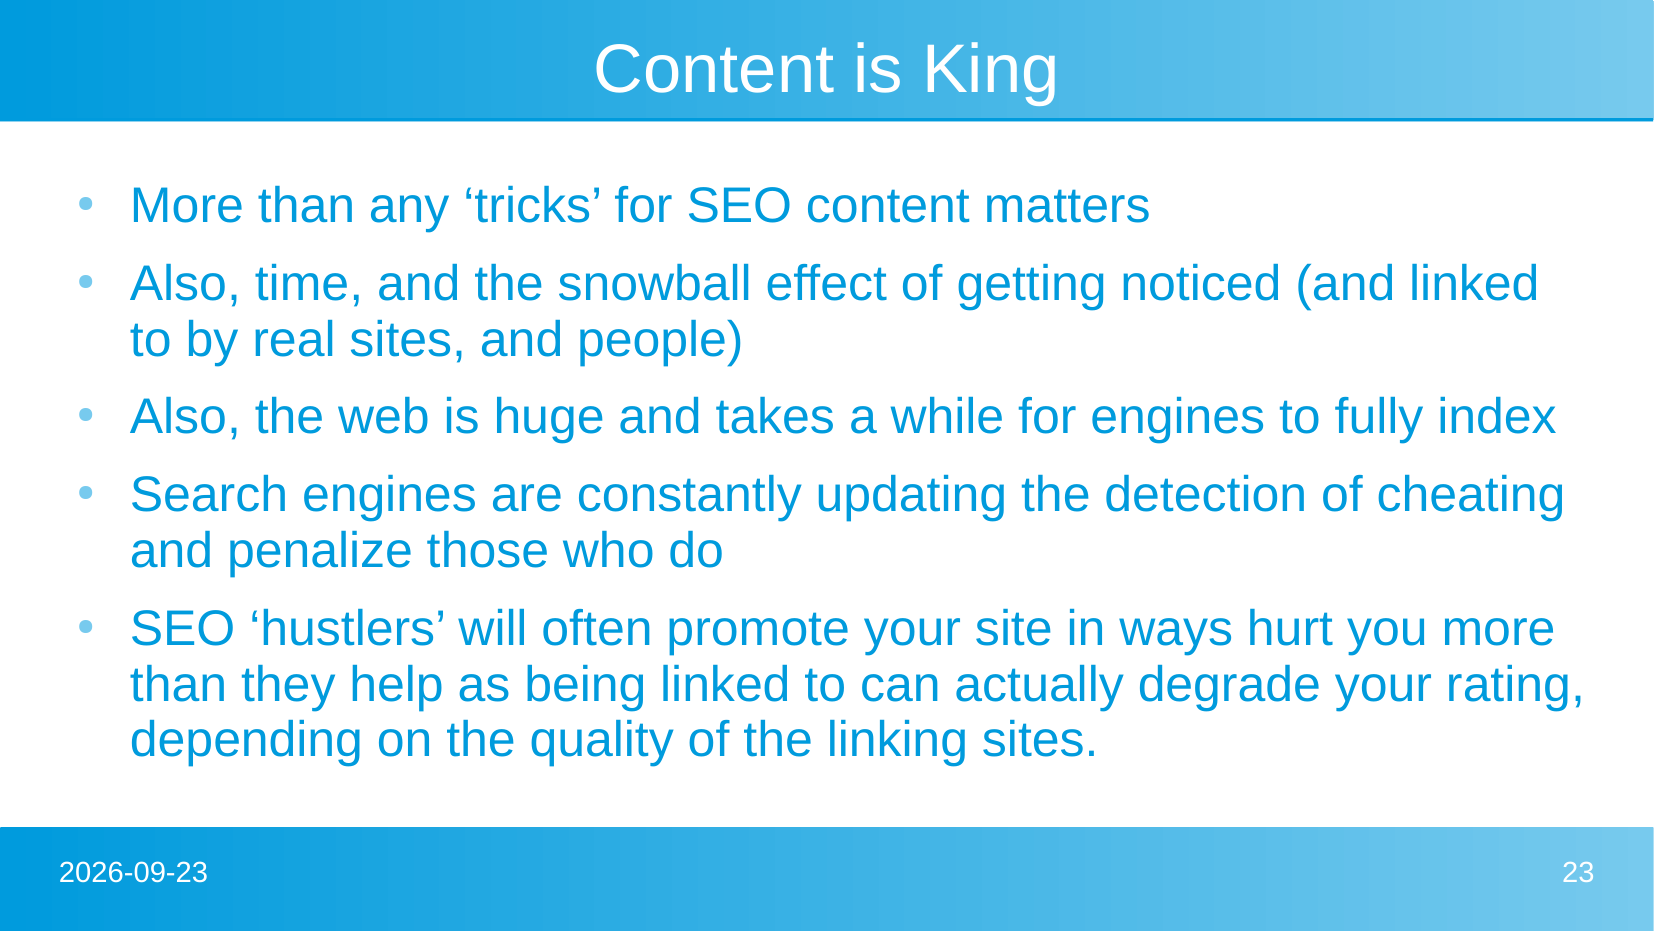

# Content is King
More than any ‘tricks’ for SEO content matters
Also, time, and the snowball effect of getting noticed (and linked to by real sites, and people)
Also, the web is huge and takes a while for engines to fully index
Search engines are constantly updating the detection of cheating and penalize those who do
SEO ‘hustlers’ will often promote your site in ways hurt you more than they help as being linked to can actually degrade your rating, depending on the quality of the linking sites.
23